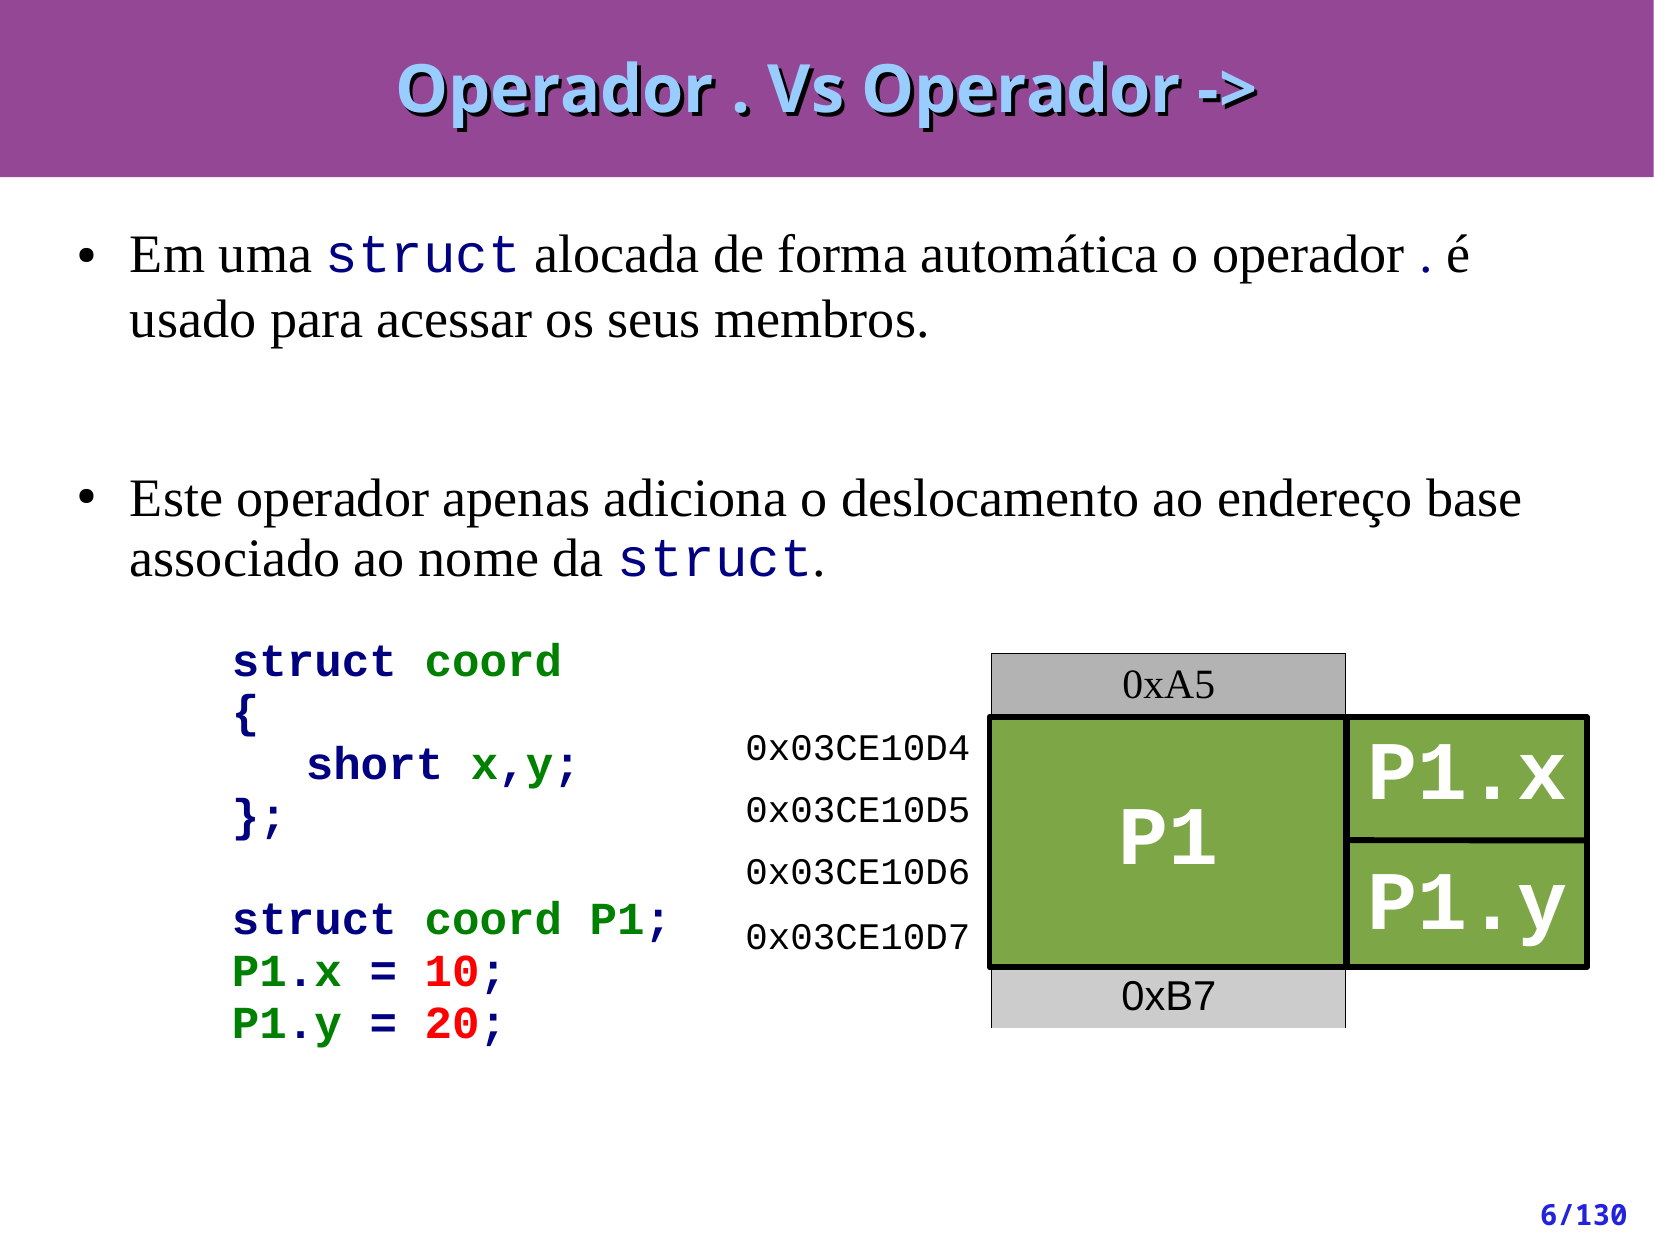

# Operador . Vs Operador ->
Em uma struct alocada de forma automática o operador . é usado para acessar os seus membros.
Este operador apenas adiciona o deslocamento ao endereço base associado ao nome da struct.
struct coord
{
	short x,y;
};
struct coord P1;
P1.x = 10;
P1.y = 20;
| 0xA5 |
| --- |
| 0xFD |
| 0x01 |
| 0xFF |
| 0x96 |
| 0xB7 |
P1
P1.x
P1.y
0x03CE10D4
0x03CE10D5
0x03CE10D6
0x03CE10D7
6